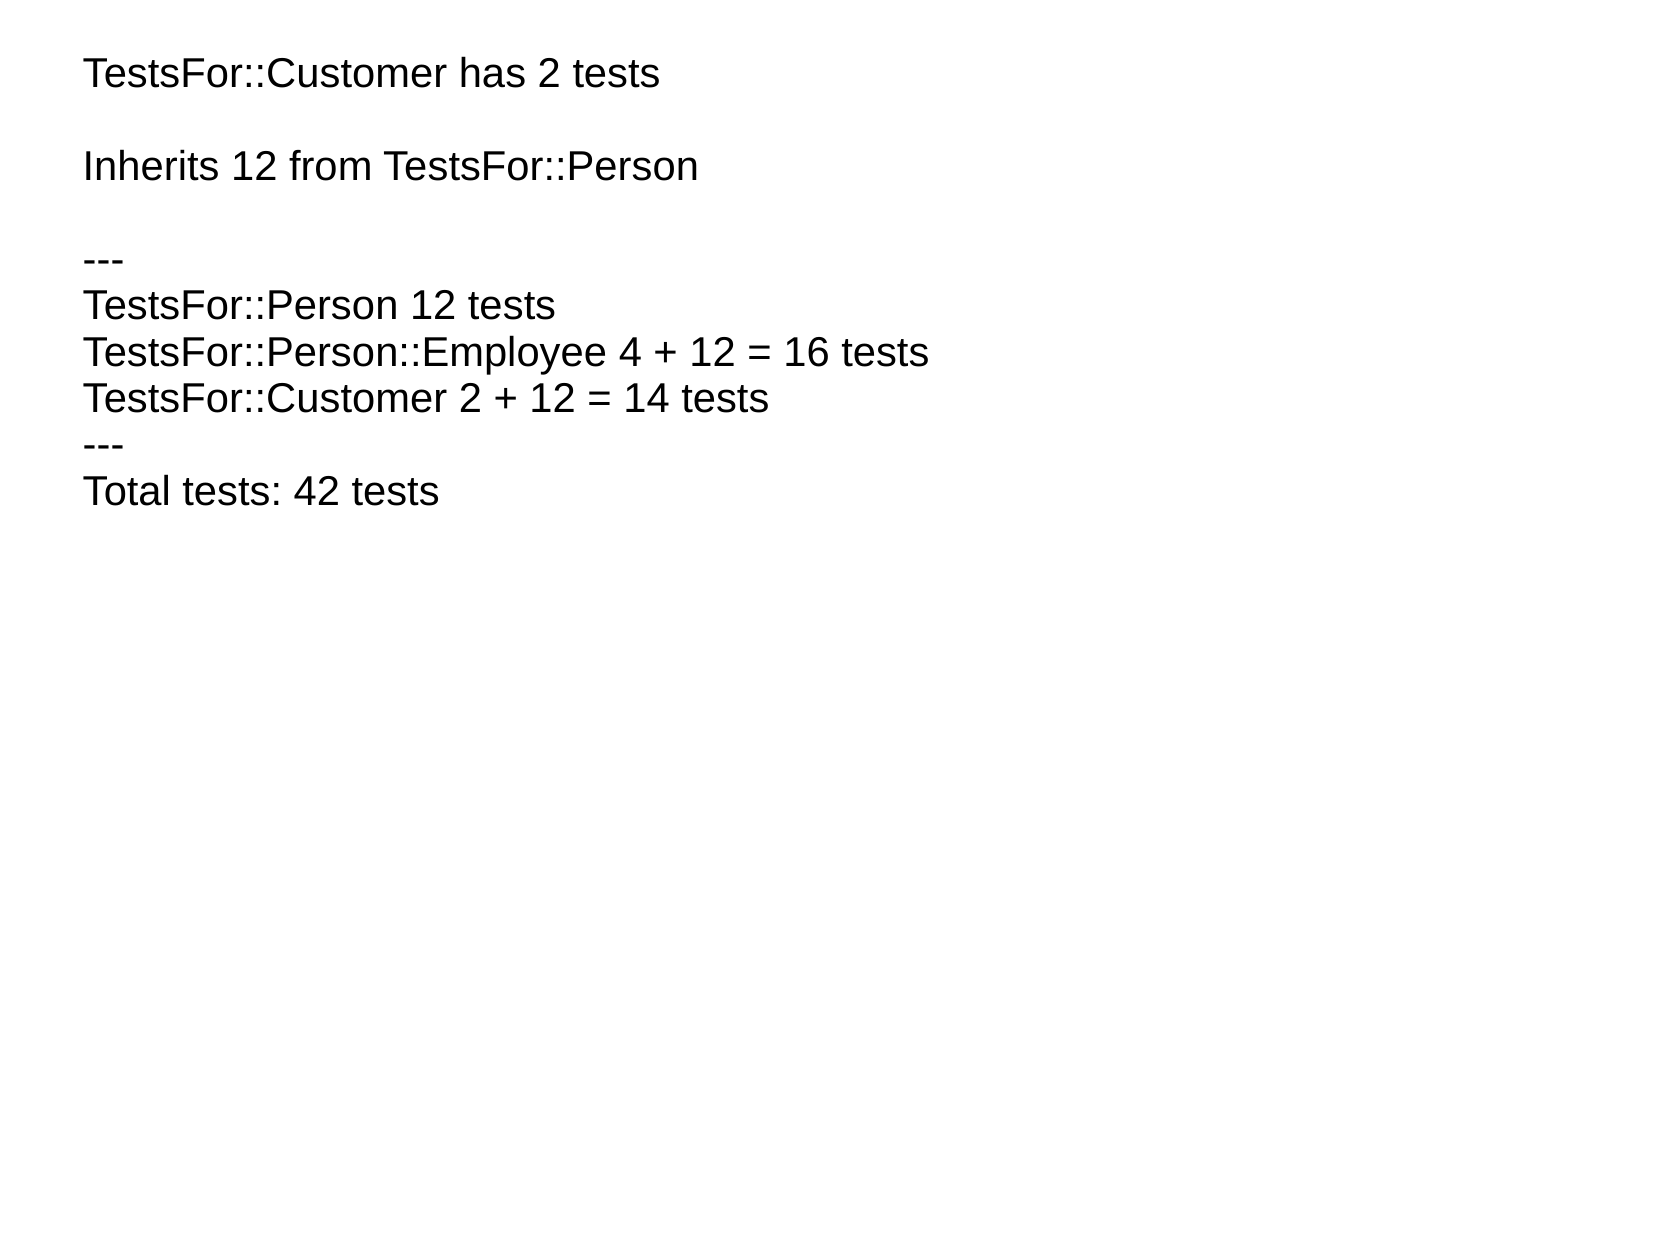

# TestsFor::Customer has 2 tests
Inherits 12 from TestsFor::Person
---
TestsFor::Person 12 tests
TestsFor::Person::Employee 4 + 12 = 16 tests
TestsFor::Customer 2 + 12 = 14 tests
---
Total tests: 42 tests